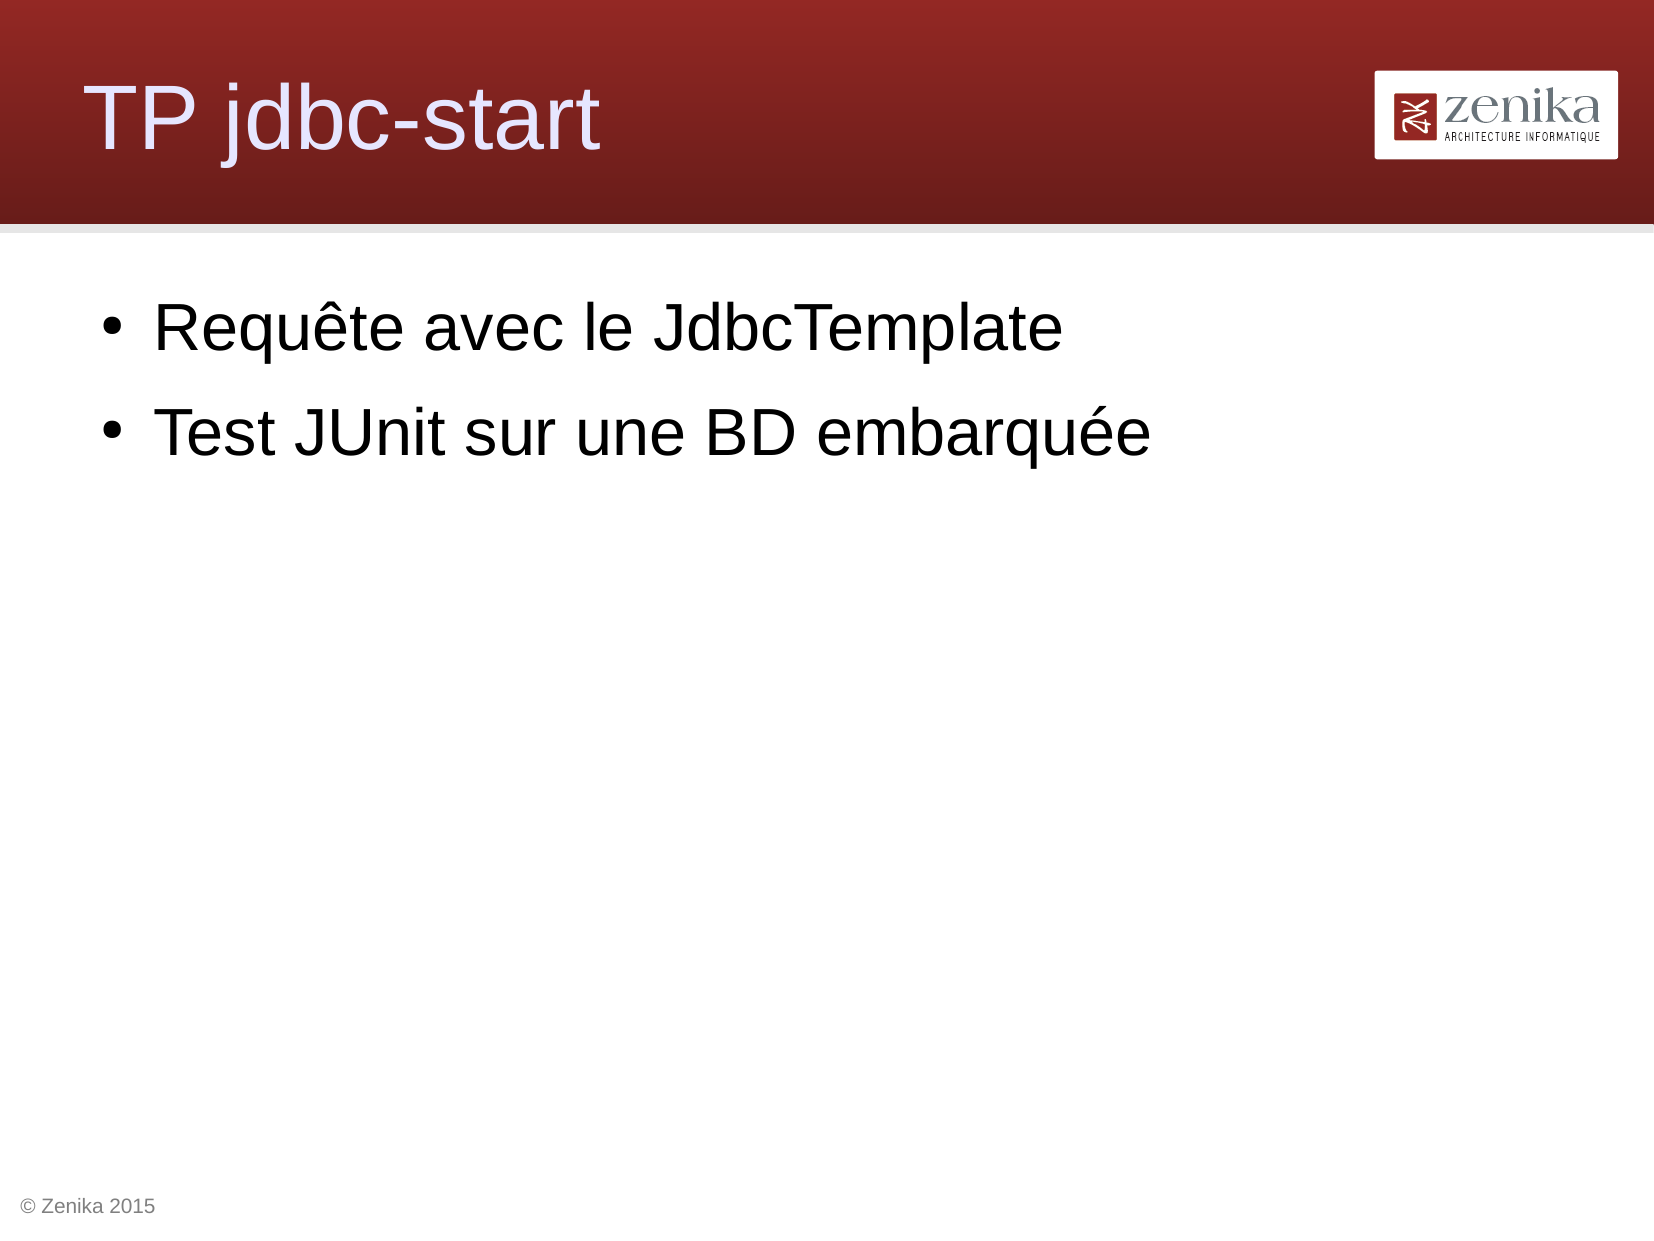

# TP jdbc-start
Requête avec le JdbcTemplate
Test JUnit sur une BD embarquée